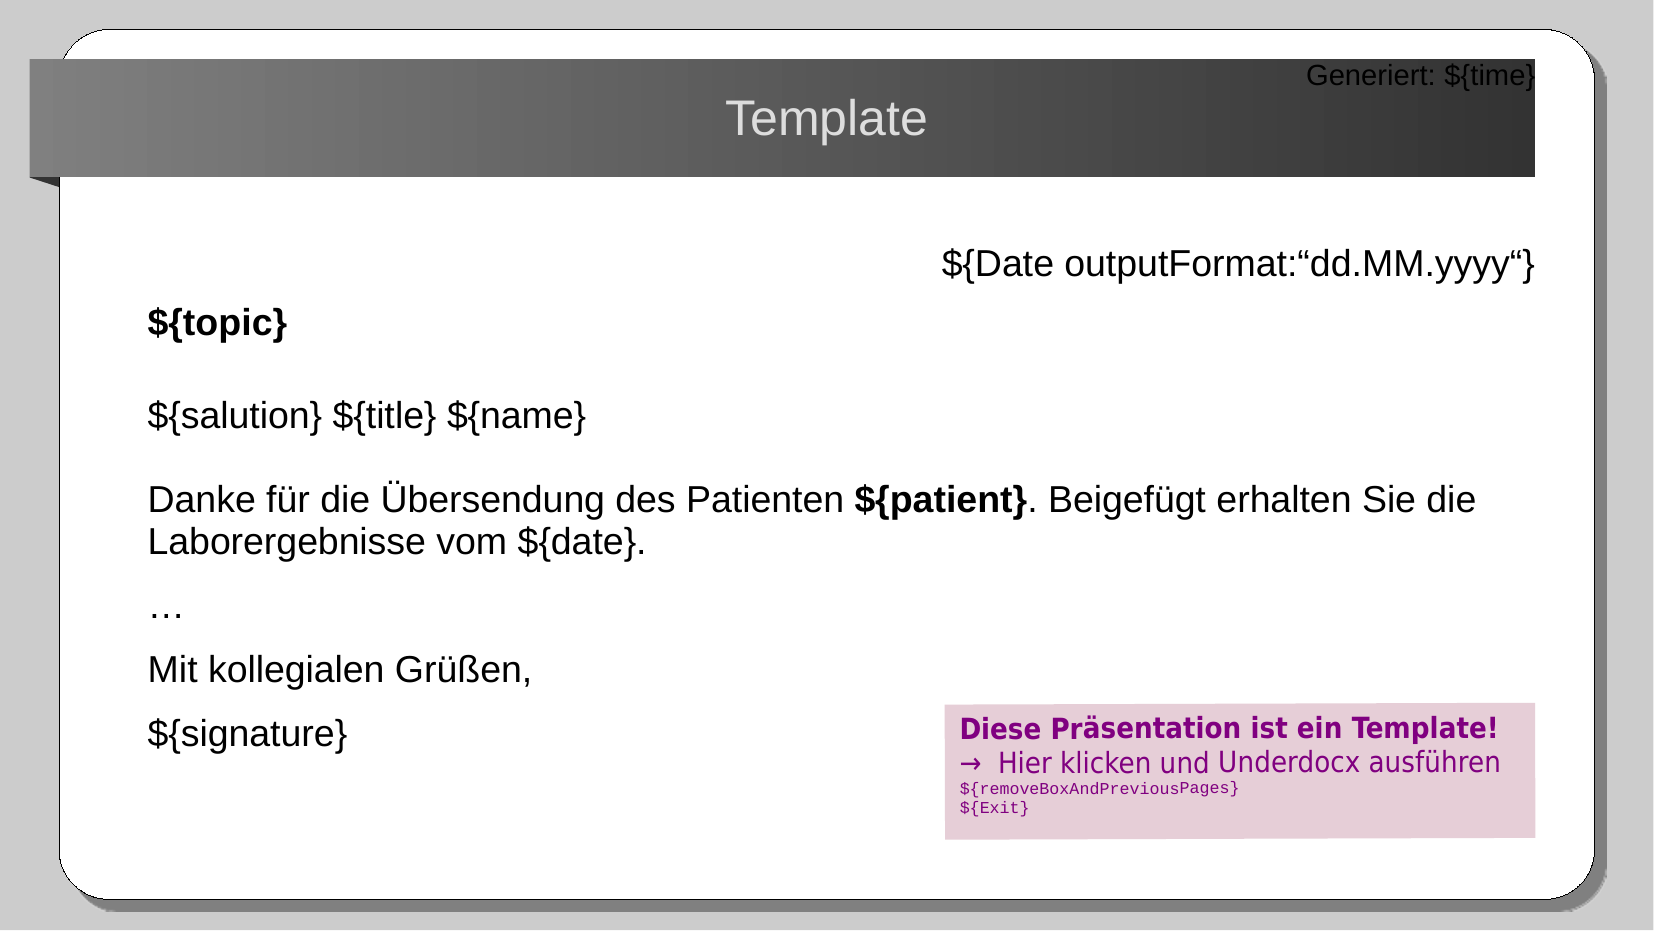

Template
# Generiert: ${time}
${Date outputFormat:“dd.MM.yyyy“}
${topic}
${salution} ${title} ${name}
Danke für die Übersendung des Patienten ${patient}. Beigefügt erhalten Sie die Laborergebnisse vom ${date}.
…
Mit kollegialen Grüßen,
${signature}
Diese Präsentation ist ein Template!
→ Hier klicken und Underdocx ausführen
${removeBoxAndPreviousPages}
${Exit}